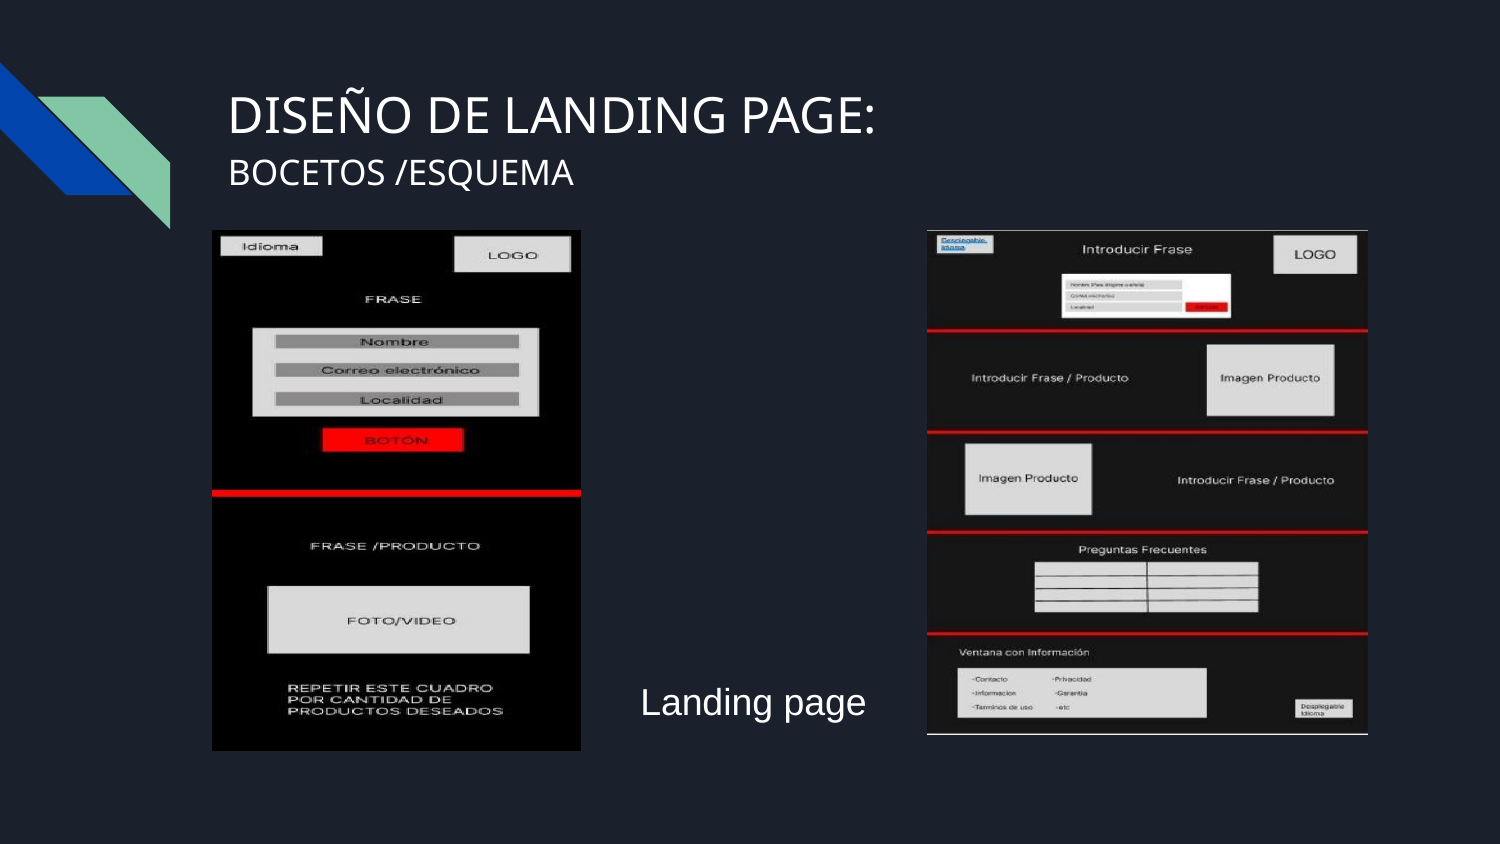

# DISEÑO DE LANDING PAGE: BOCETOS /ESQUEMA
Landing page